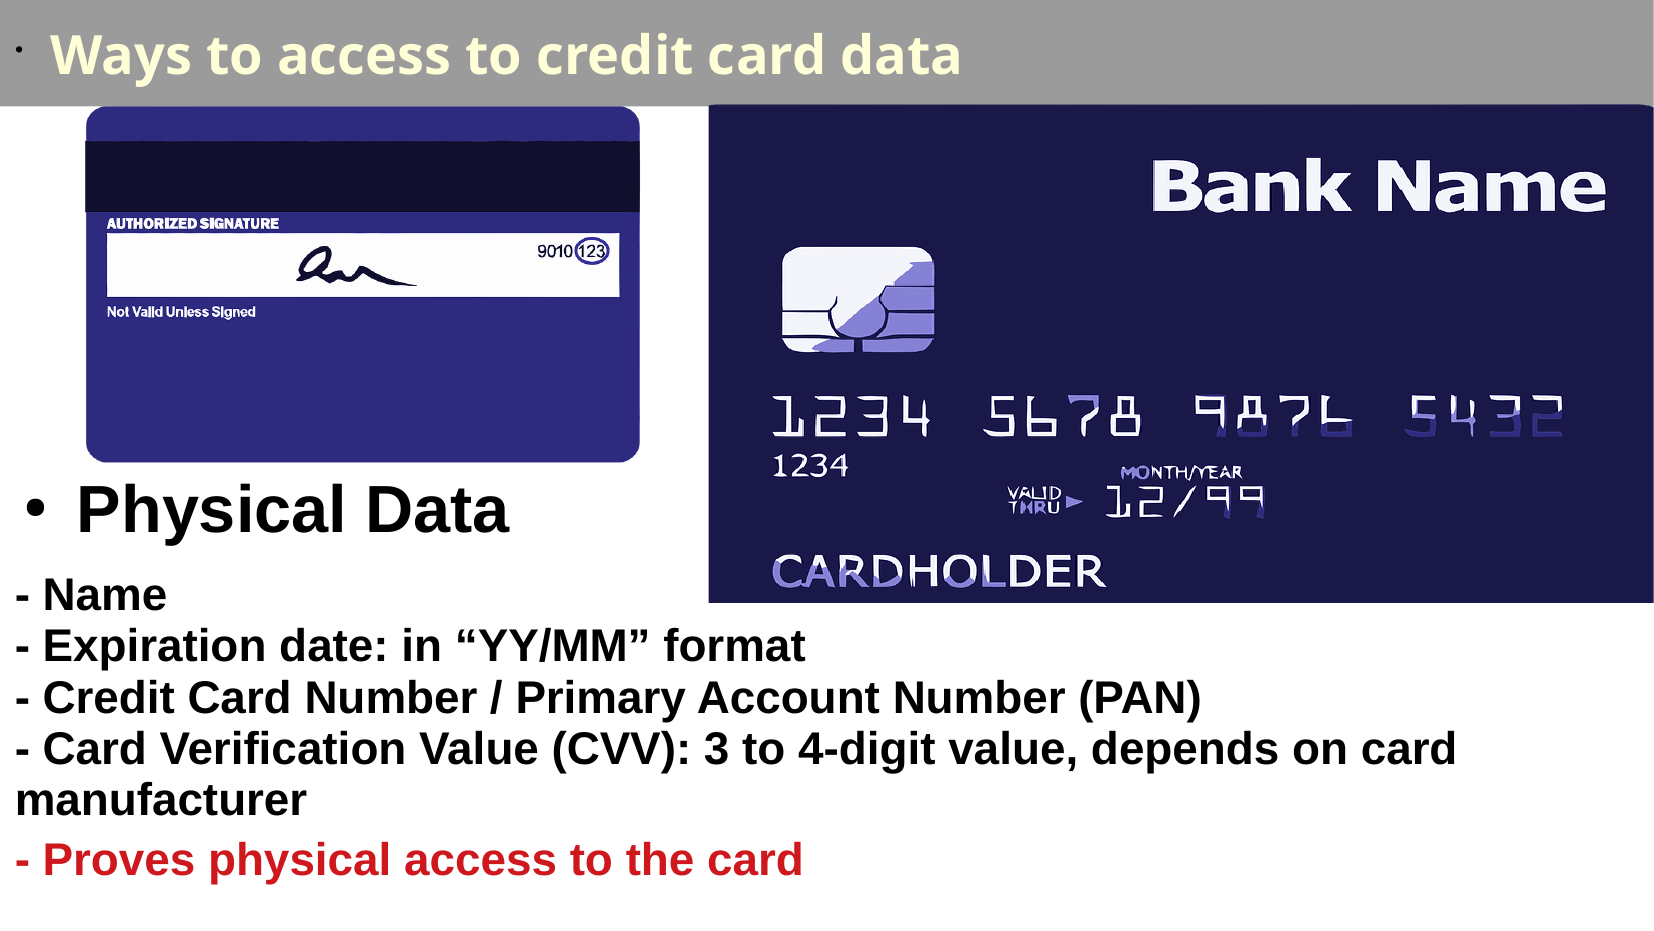

Ways to access to credit card data
# Physical Data
- Name
- Expiration date: in “YY/MM” format
- Credit Card Number / Primary Account Number (PAN)
- Card Verification Value (CVV): 3 to 4-digit value, depends on card
manufacturer
- Proves physical access to the card